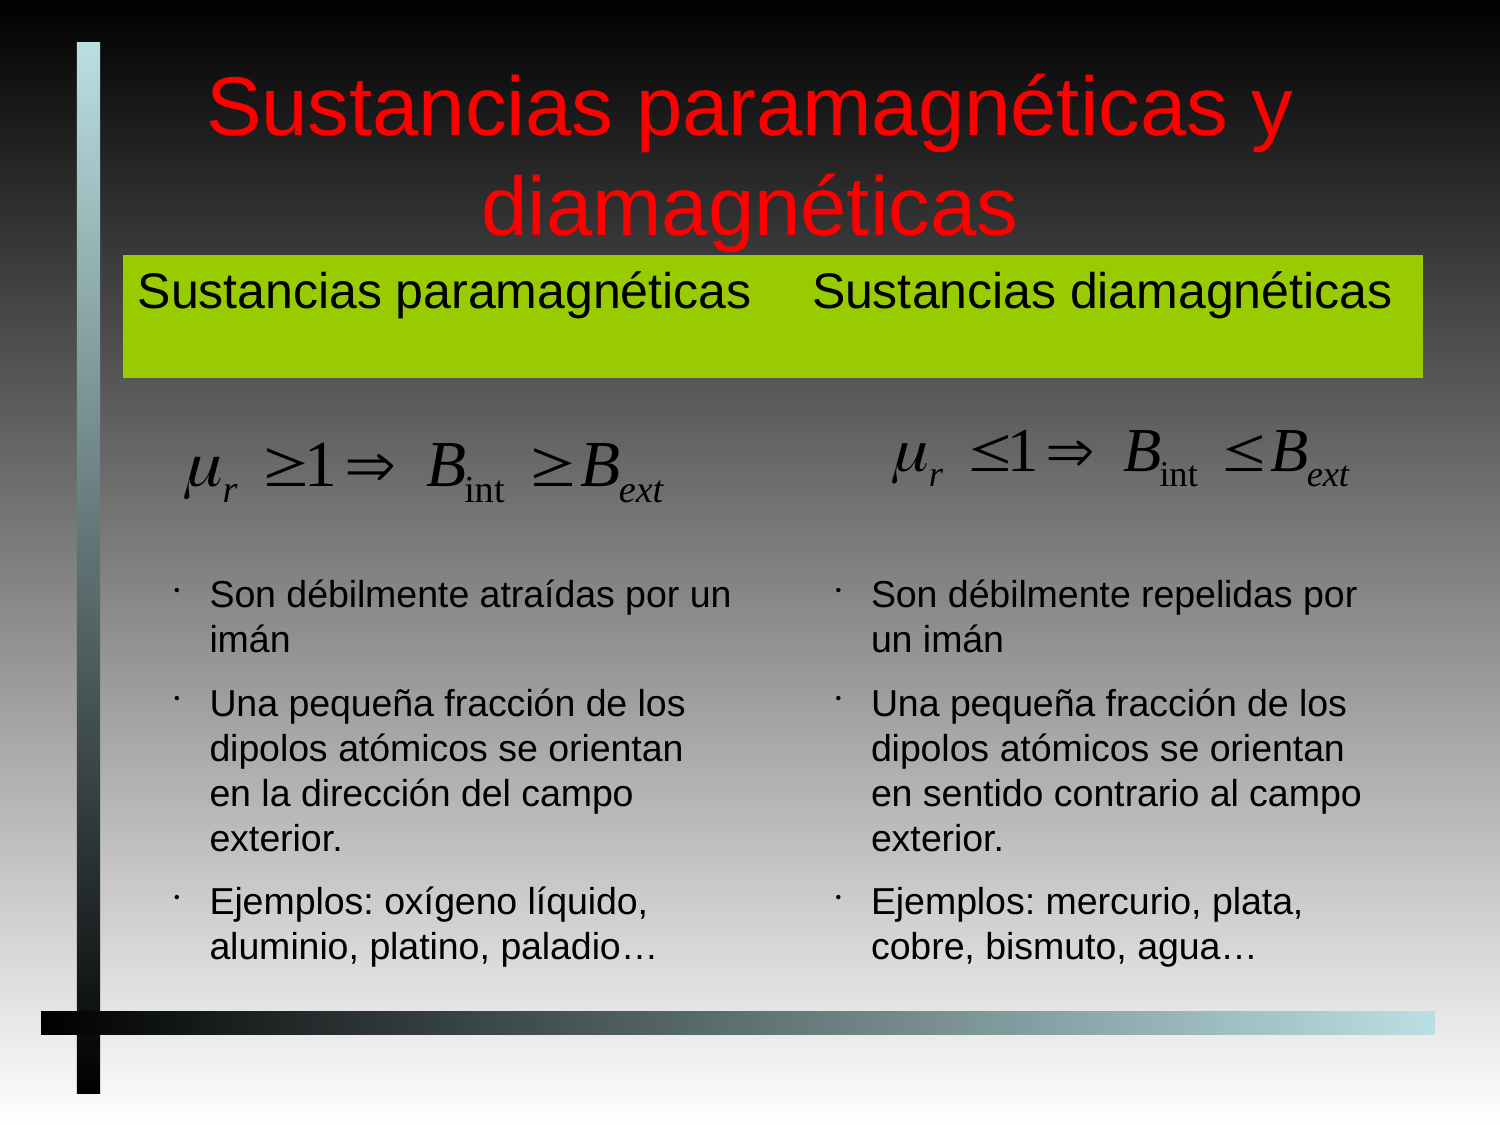

# Sustancias paramagnéticas y diamagnéticas
| Sustancias paramagnéticas | Sustancias diamagnéticas |
| --- | --- |
| | |
Son débilmente atraídas por un imán
Una pequeña fracción de los dipolos atómicos se orientan en la dirección del campo exterior.
Ejemplos: oxígeno líquido, aluminio, platino, paladio…
Son débilmente repelidas por un imán
Una pequeña fracción de los dipolos atómicos se orientan en sentido contrario al campo exterior.
Ejemplos: mercurio, plata, cobre, bismuto, agua…